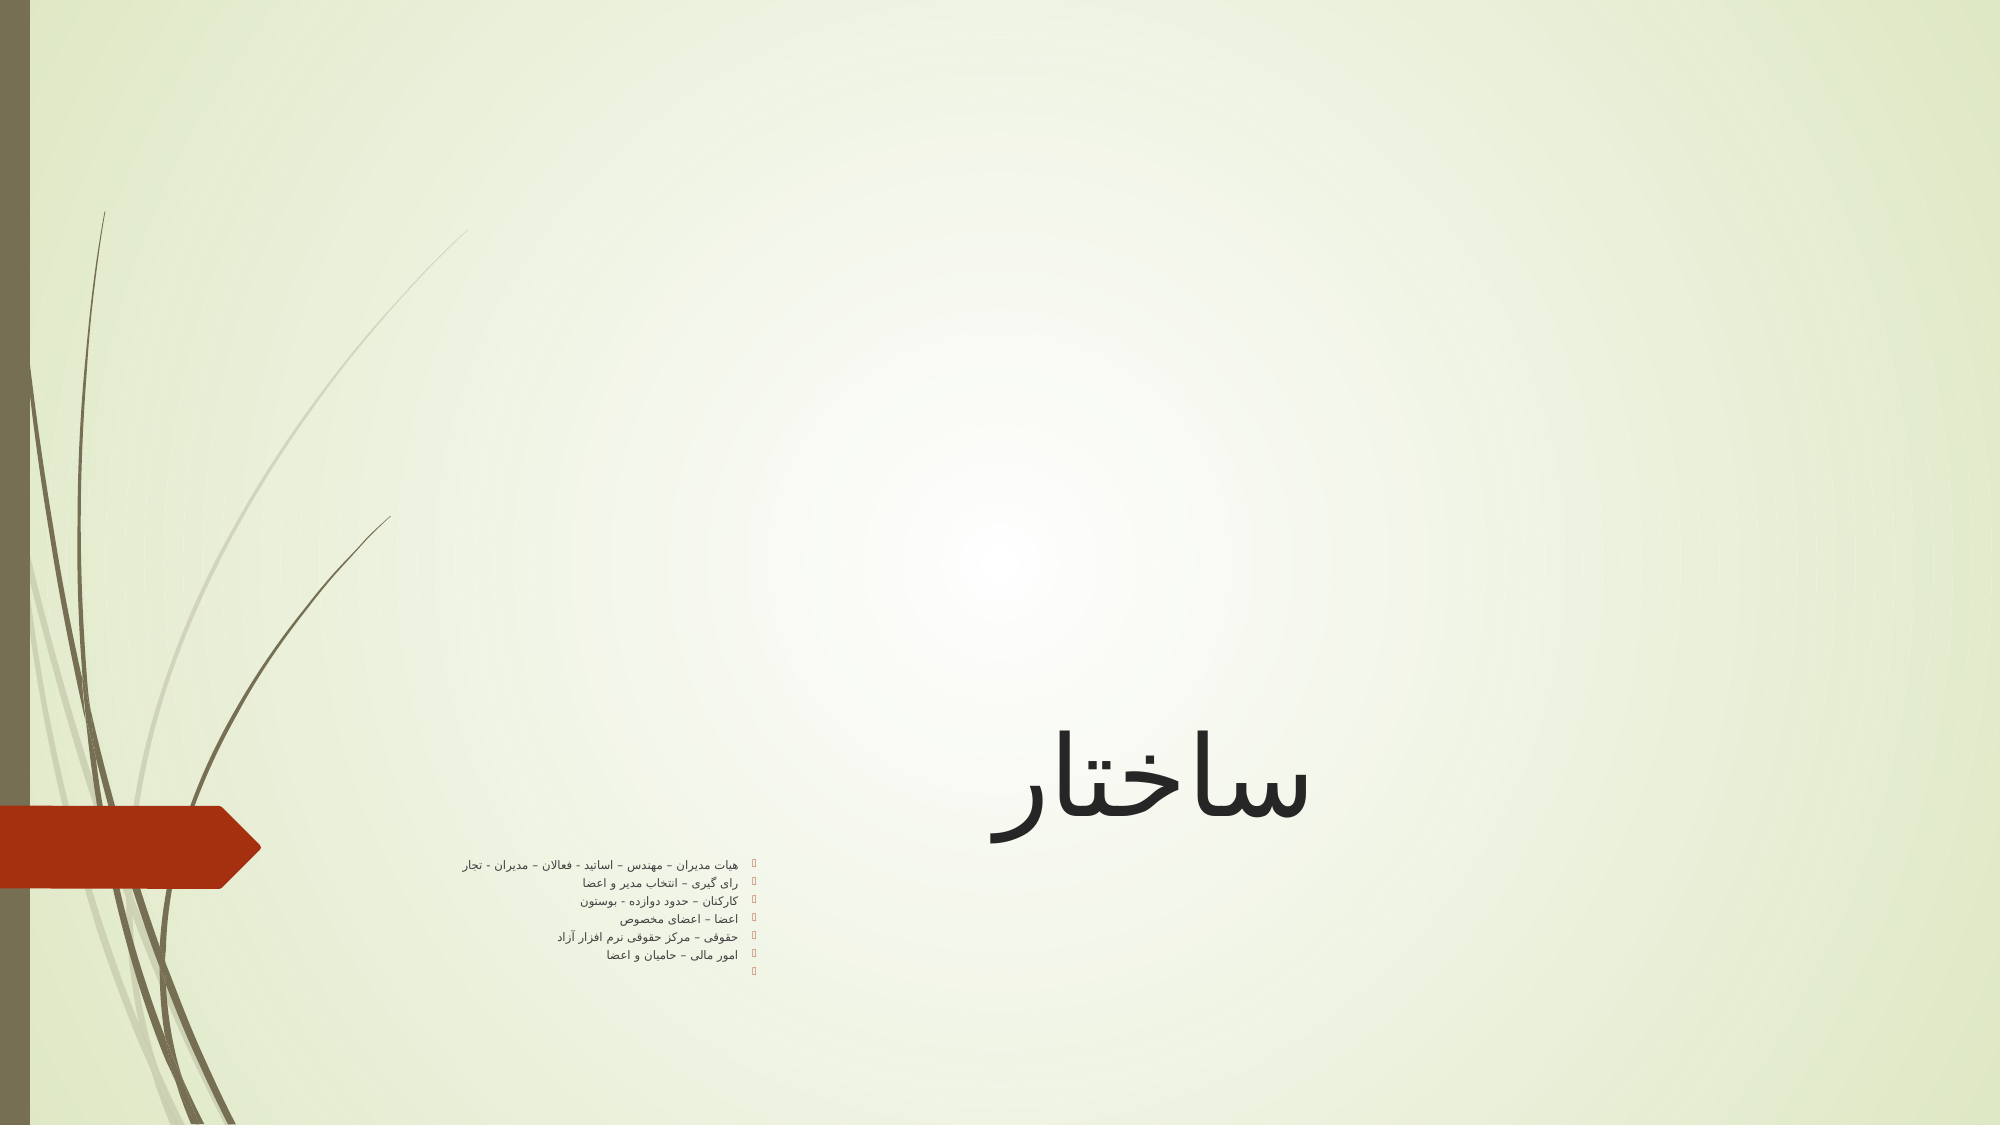

# ساختار
 هیات مدیران – مهندس – اساتید - فعالان – مدیران - تجار
 رای گیری – انتخاب مدیر و اعضا
 کارکنان – حدود دوازده - بوستون
 اعضا – اعضای مخصوص
 حقوقی – مرکز حقوقی نرم افزار آزاد
 امور مالی – حامیان و اعضا